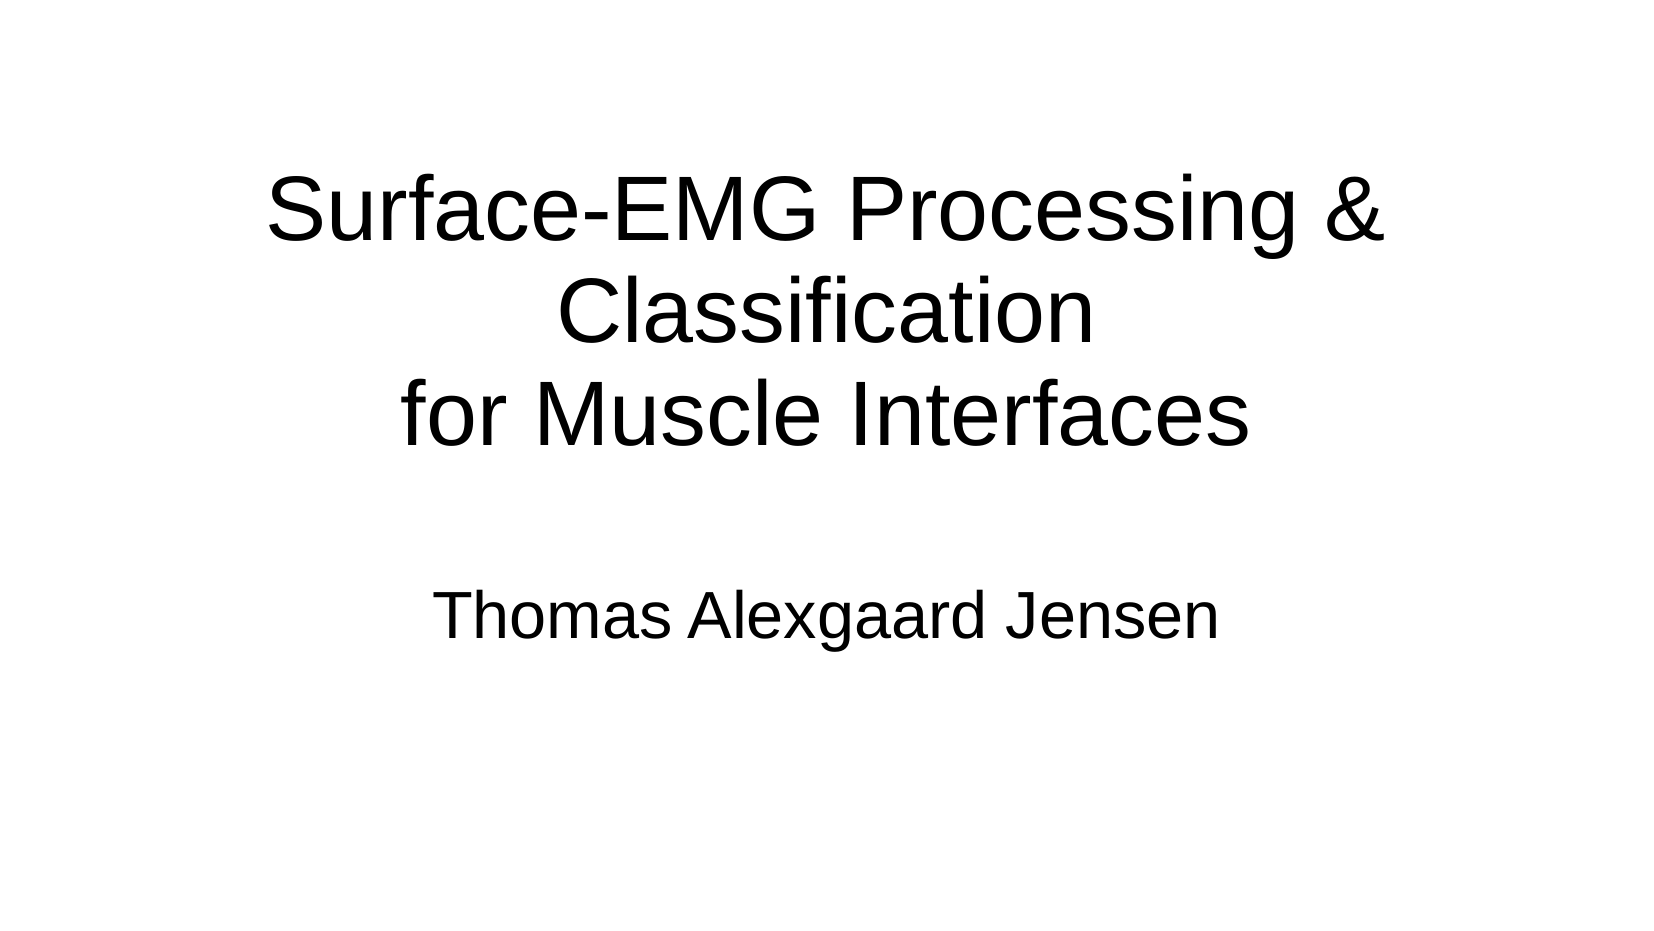

# Surface-EMG Processing & Classification for Muscle Interfaces
Thomas Alexgaard Jensen